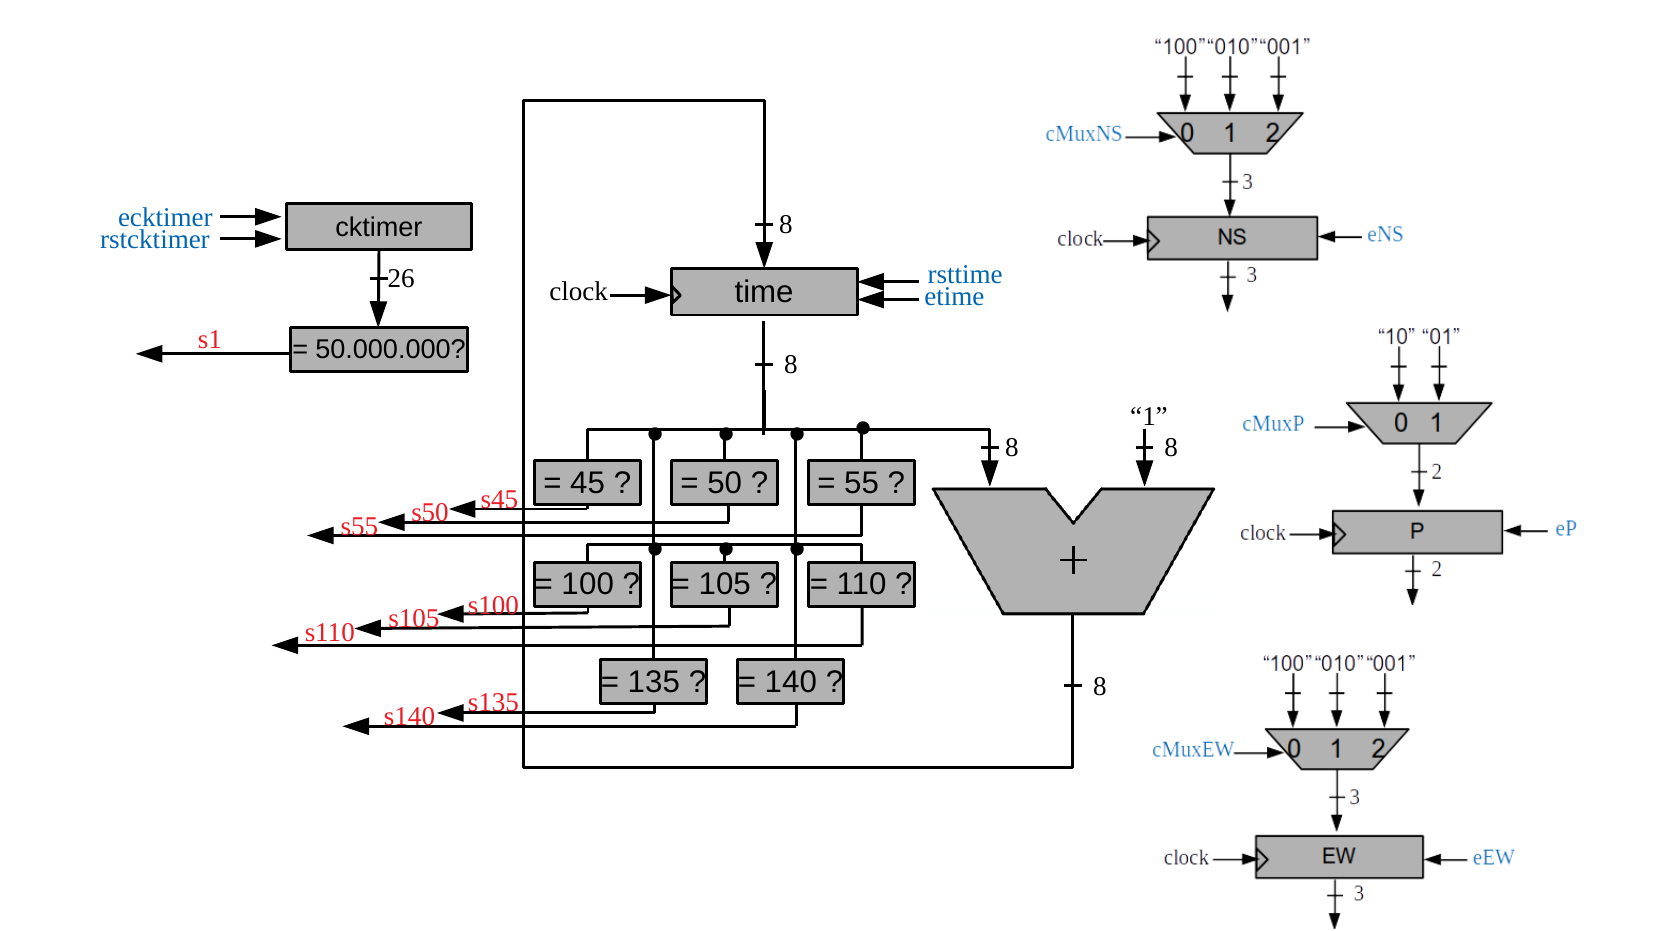

ecktimer
cktimer
8
rstcktimer
rsttime
26
time
clock
etime
s1
= 50.000.000?
.
.
.
.
8
“1”
8
8
.
.
.
= 45 ?
= 50 ?
= 55 ?
s45
s50
s55
= 100 ?
= 105 ?
= 110 ?
s100
s105
s110
= 135 ?
= 140 ?
8
s135
s140
1